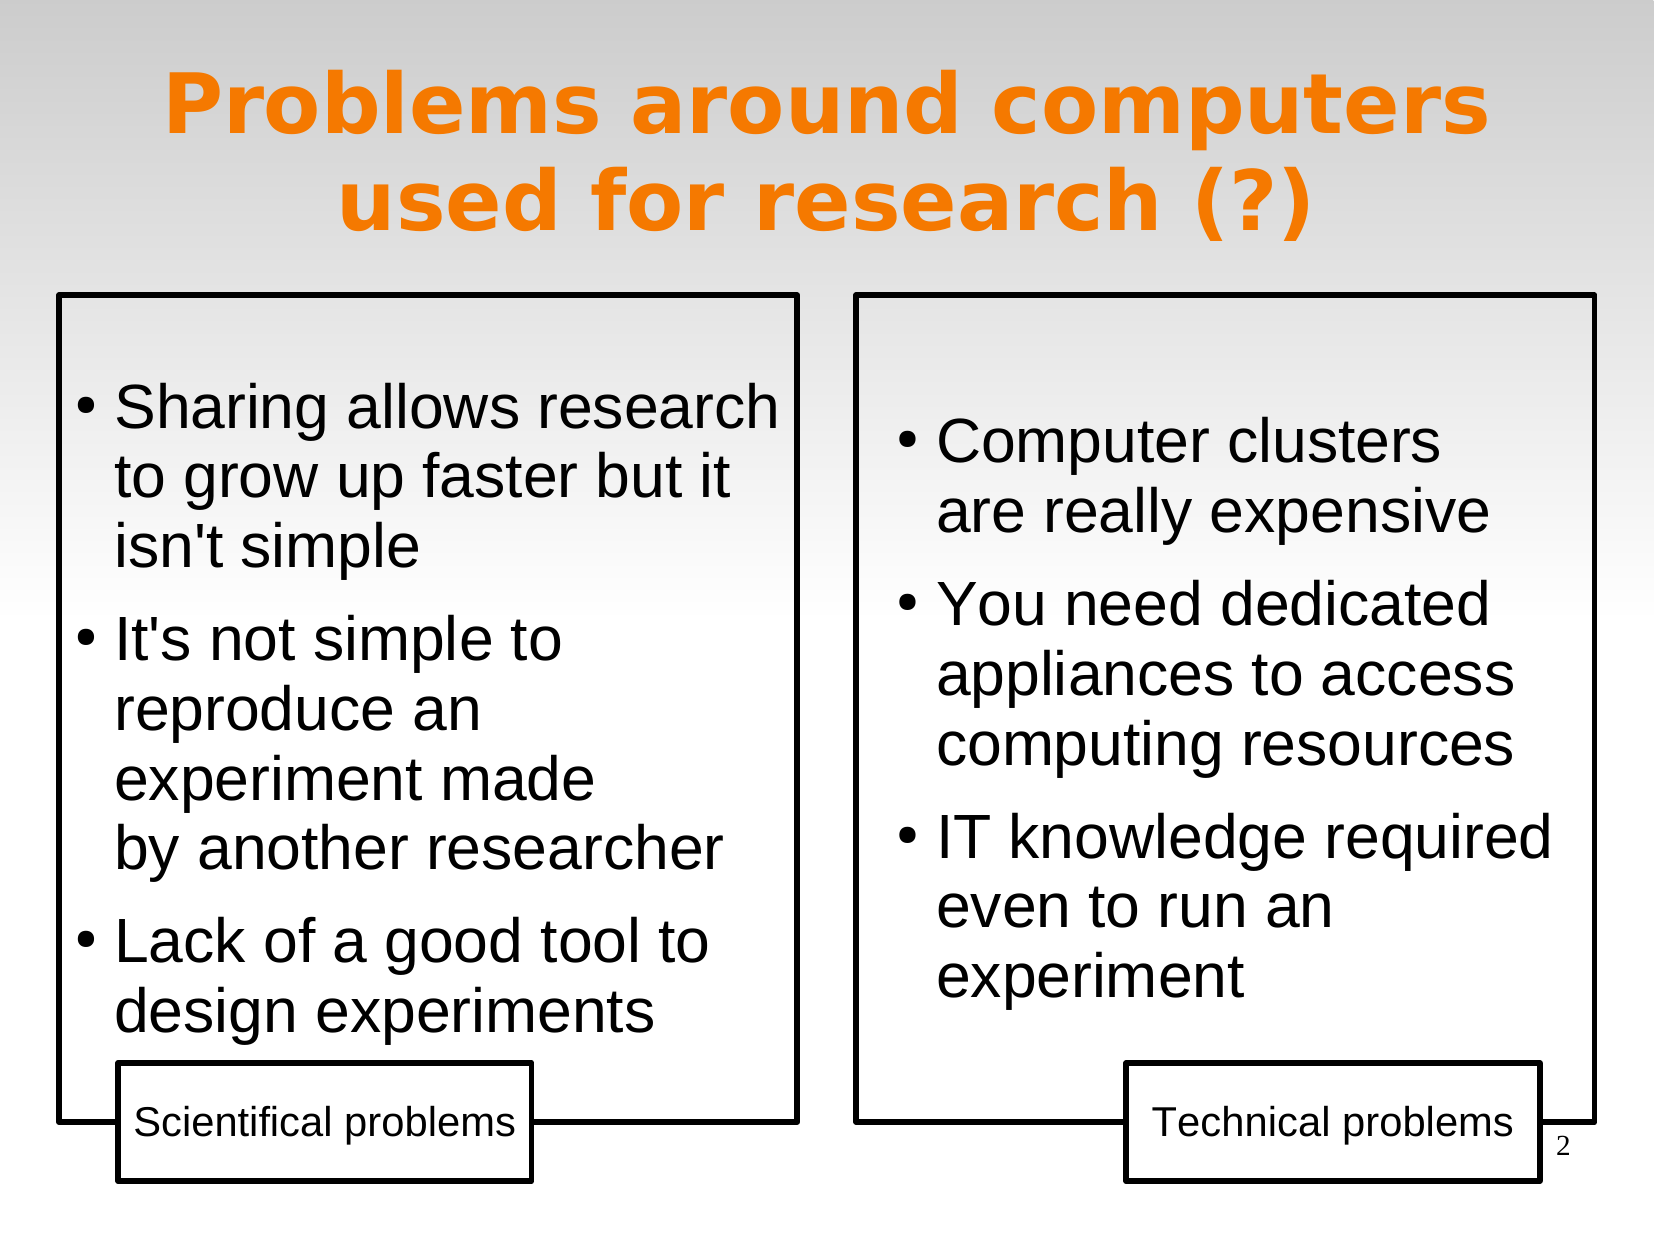

# Problems around computers used for research (?)
 Sharing allows research
 to grow up faster but it
 isn't simple
 It's not simple to
 reproduce an
 experiment made
 by another researcher
 Lack of a good tool to
 design experiments
 Computer clusters
 are really expensive
 You need dedicated
 appliances to access
 computing resources
 IT knowledge required
 even to run an
 experiment
Scientifical problems
Technical problems
2